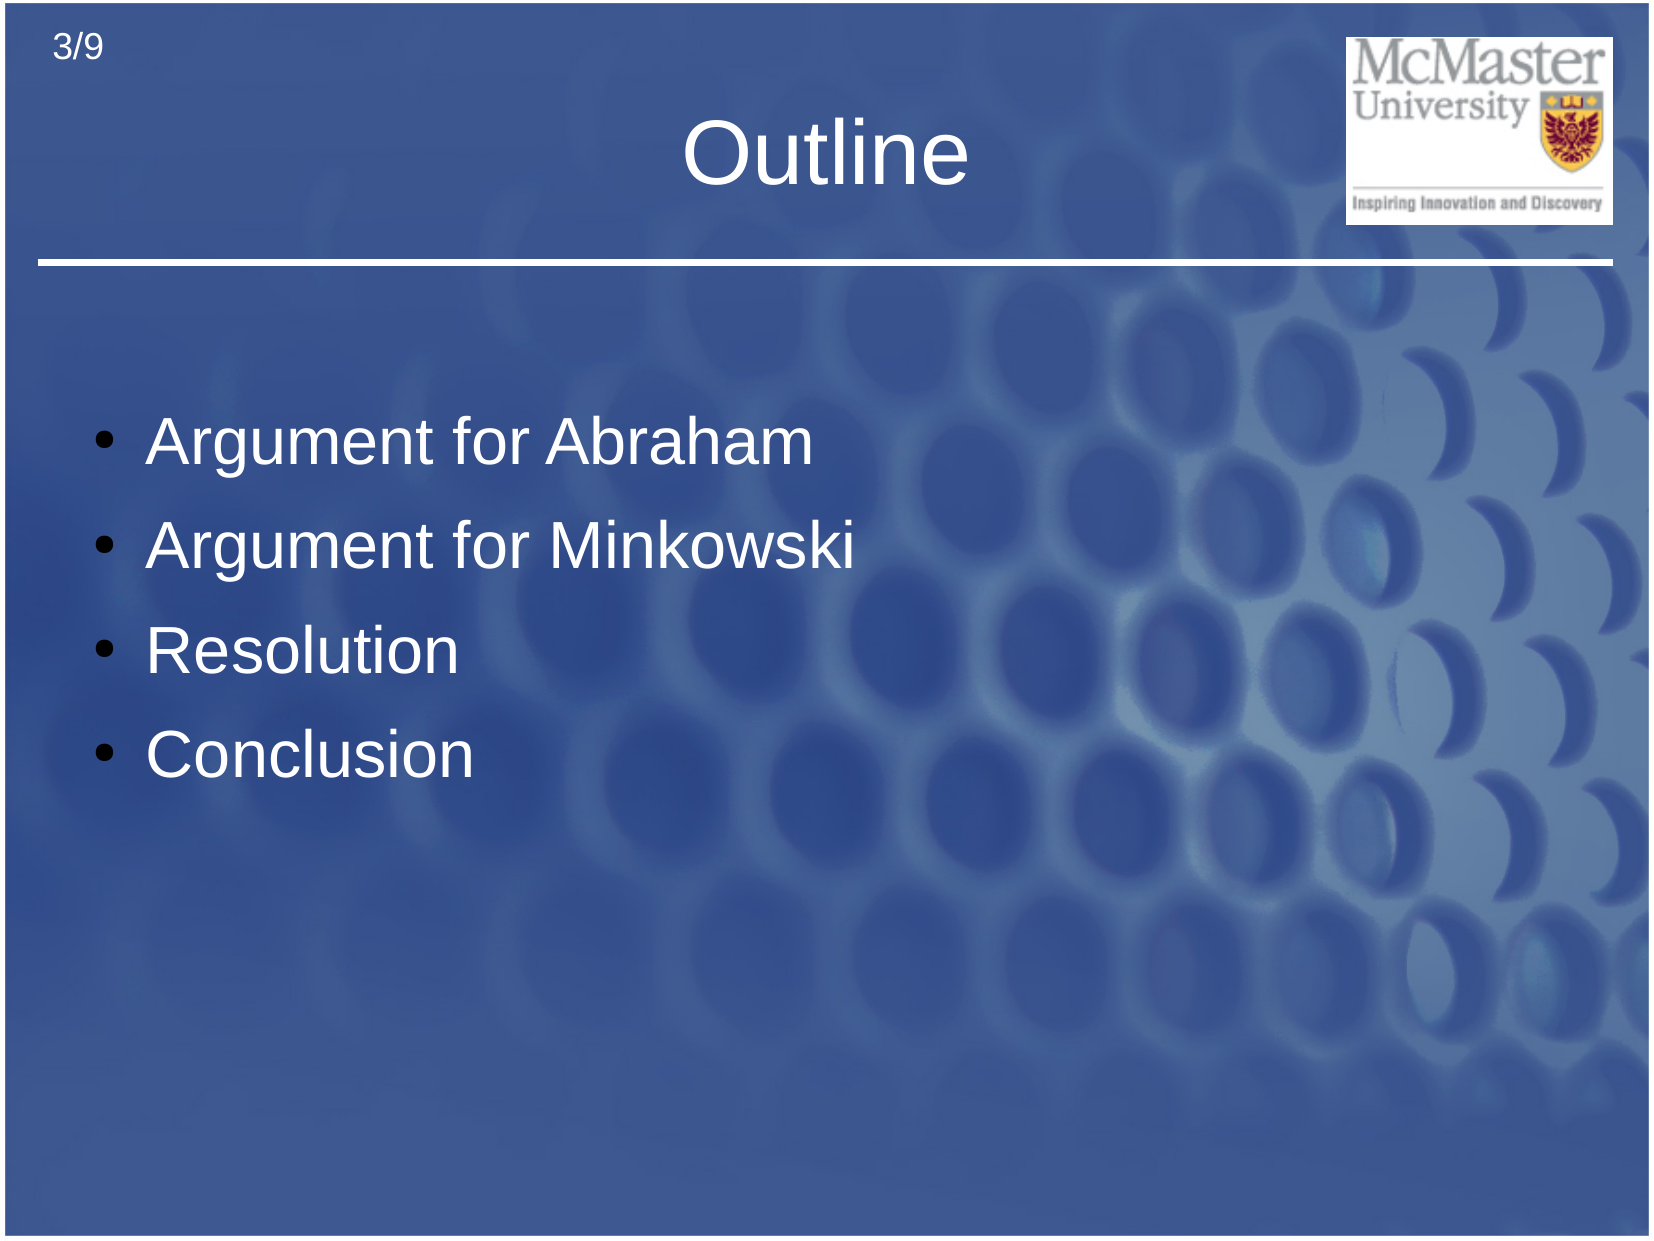

3/9
# Outline
Argument for Abraham
Argument for Minkowski
Resolution
Conclusion